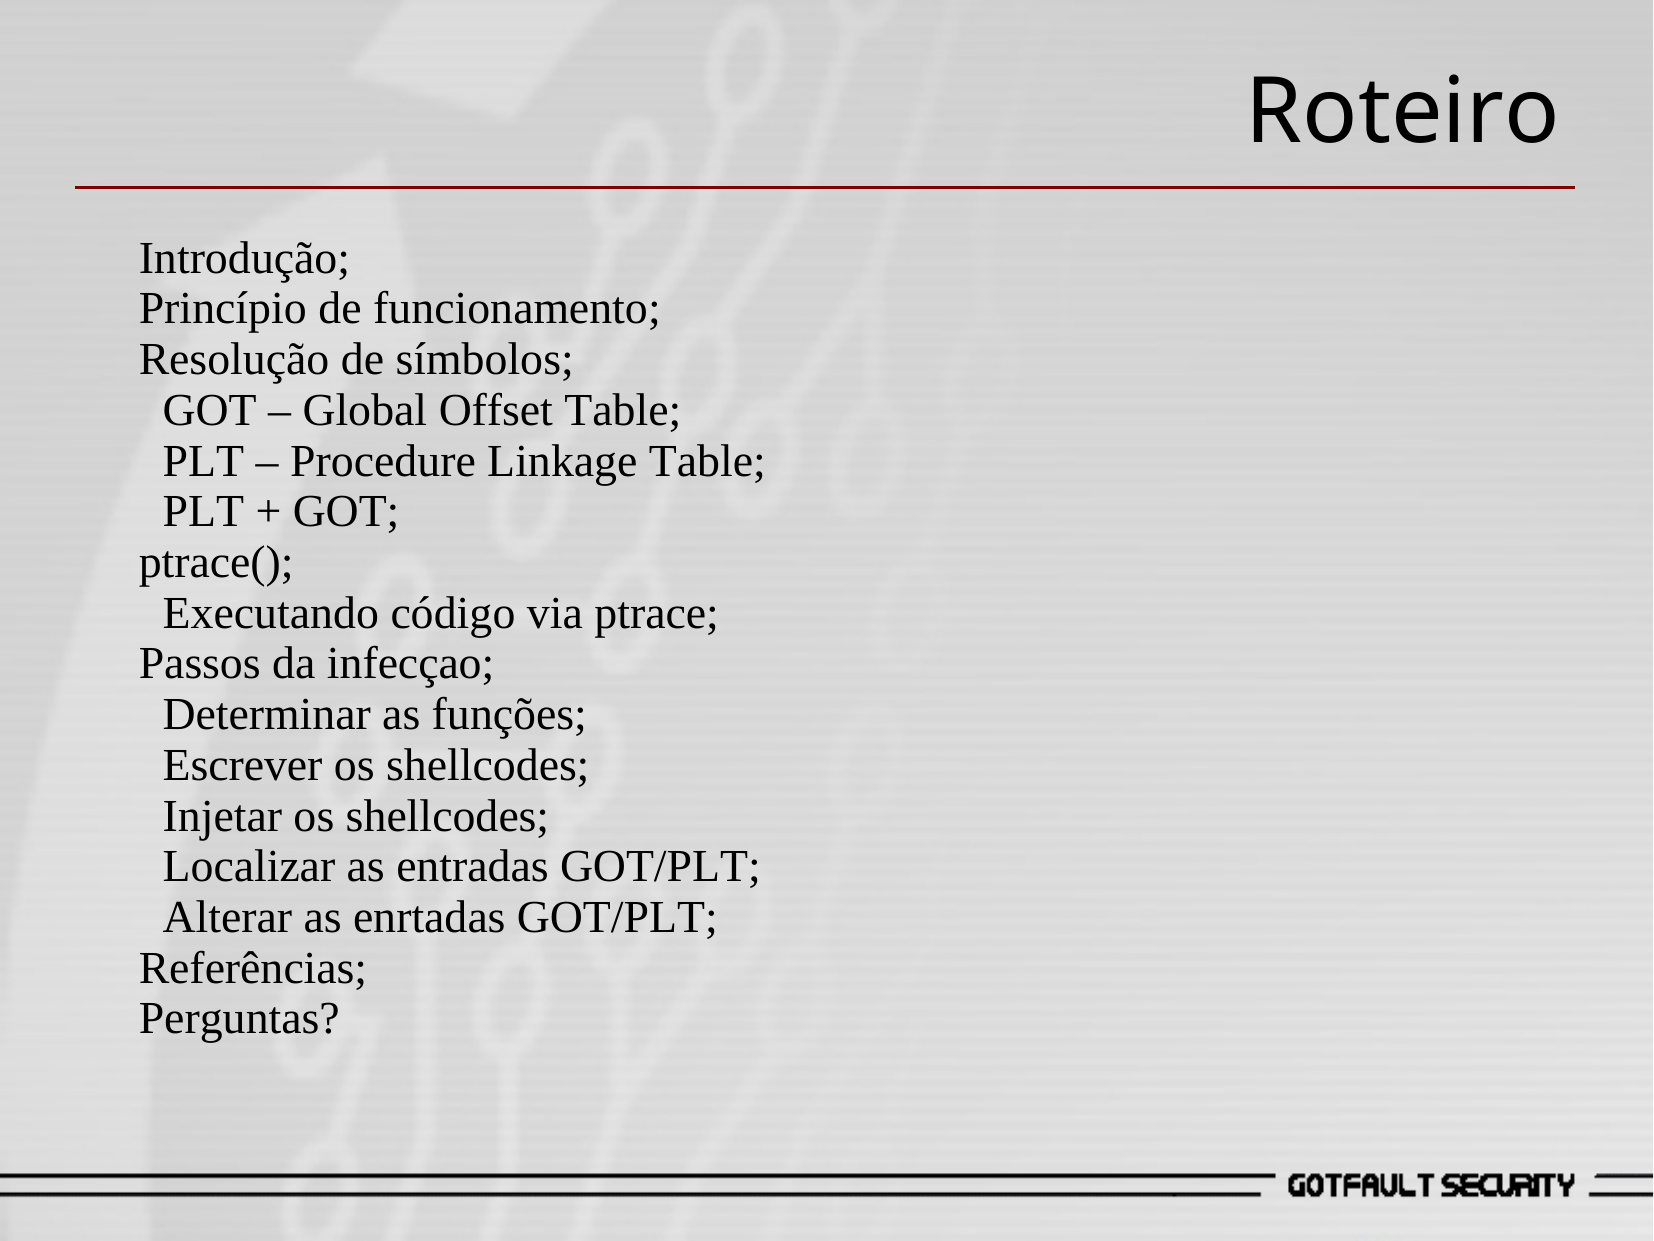

Roteiro
 Introdução;
 Princípio de funcionamento;
 Resolução de símbolos;
GOT – Global Offset Table;
PLT – Procedure Linkage Table;
PLT + GOT;
 ptrace();
Executando código via ptrace;
 Passos da infecçao;
Determinar as funções;
Escrever os shellcodes;
Injetar os shellcodes;
Localizar as entradas GOT/PLT;
Alterar as enrtadas GOT/PLT;
 Referências;
 Perguntas?